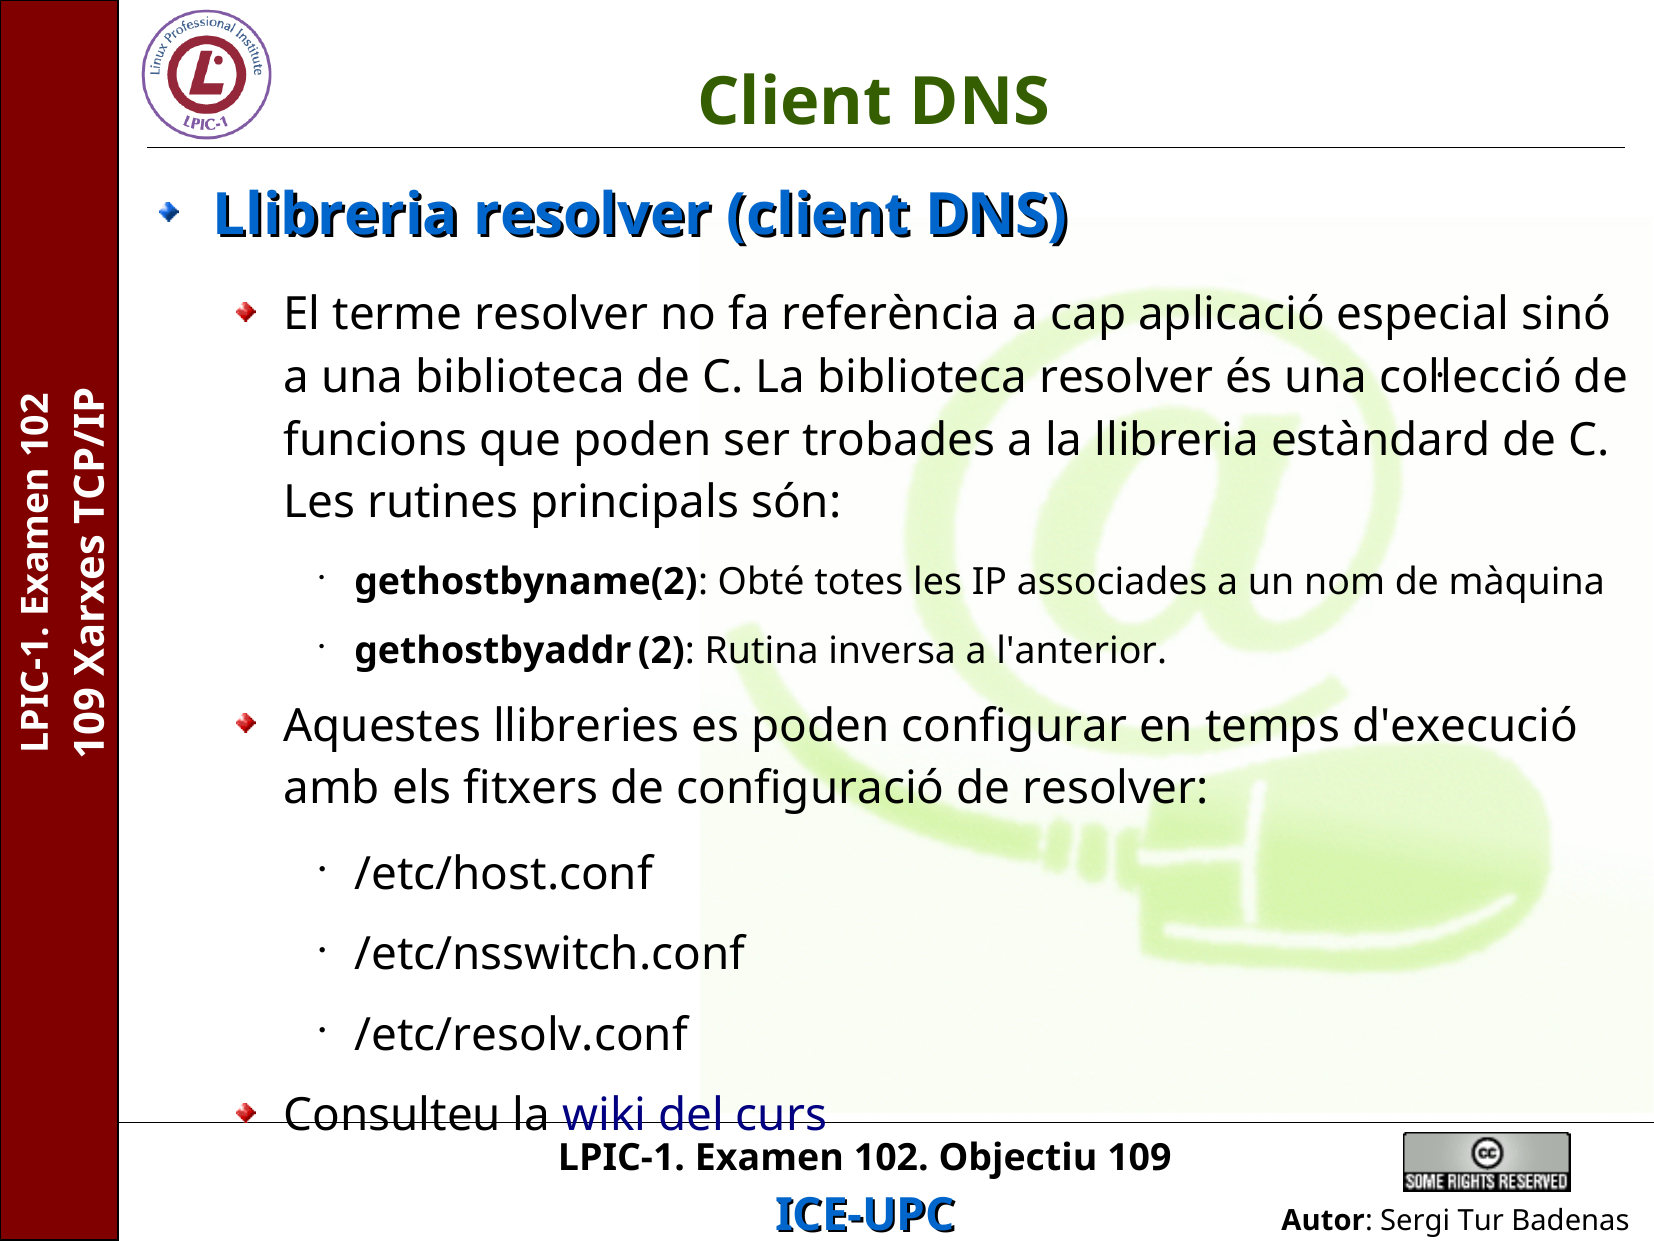

# Client DNS
Llibreria resolver (client DNS)
El terme resolver no fa referència a cap aplicació especial sinó a una biblioteca de C. La biblioteca resolver és una col·lecció de funcions que poden ser trobades a la llibreria estàndard de C. Les rutines principals són:
gethostbyname(2): Obté totes les IP associades a un nom de màquina
gethostbyaddr (2): Rutina inversa a l'anterior.
Aquestes llibreries es poden configurar en temps d'execució amb els fitxers de configuració de resolver:
/etc/host.conf
/etc/nsswitch.conf
/etc/resolv.conf
Consulteu la wiki del curs